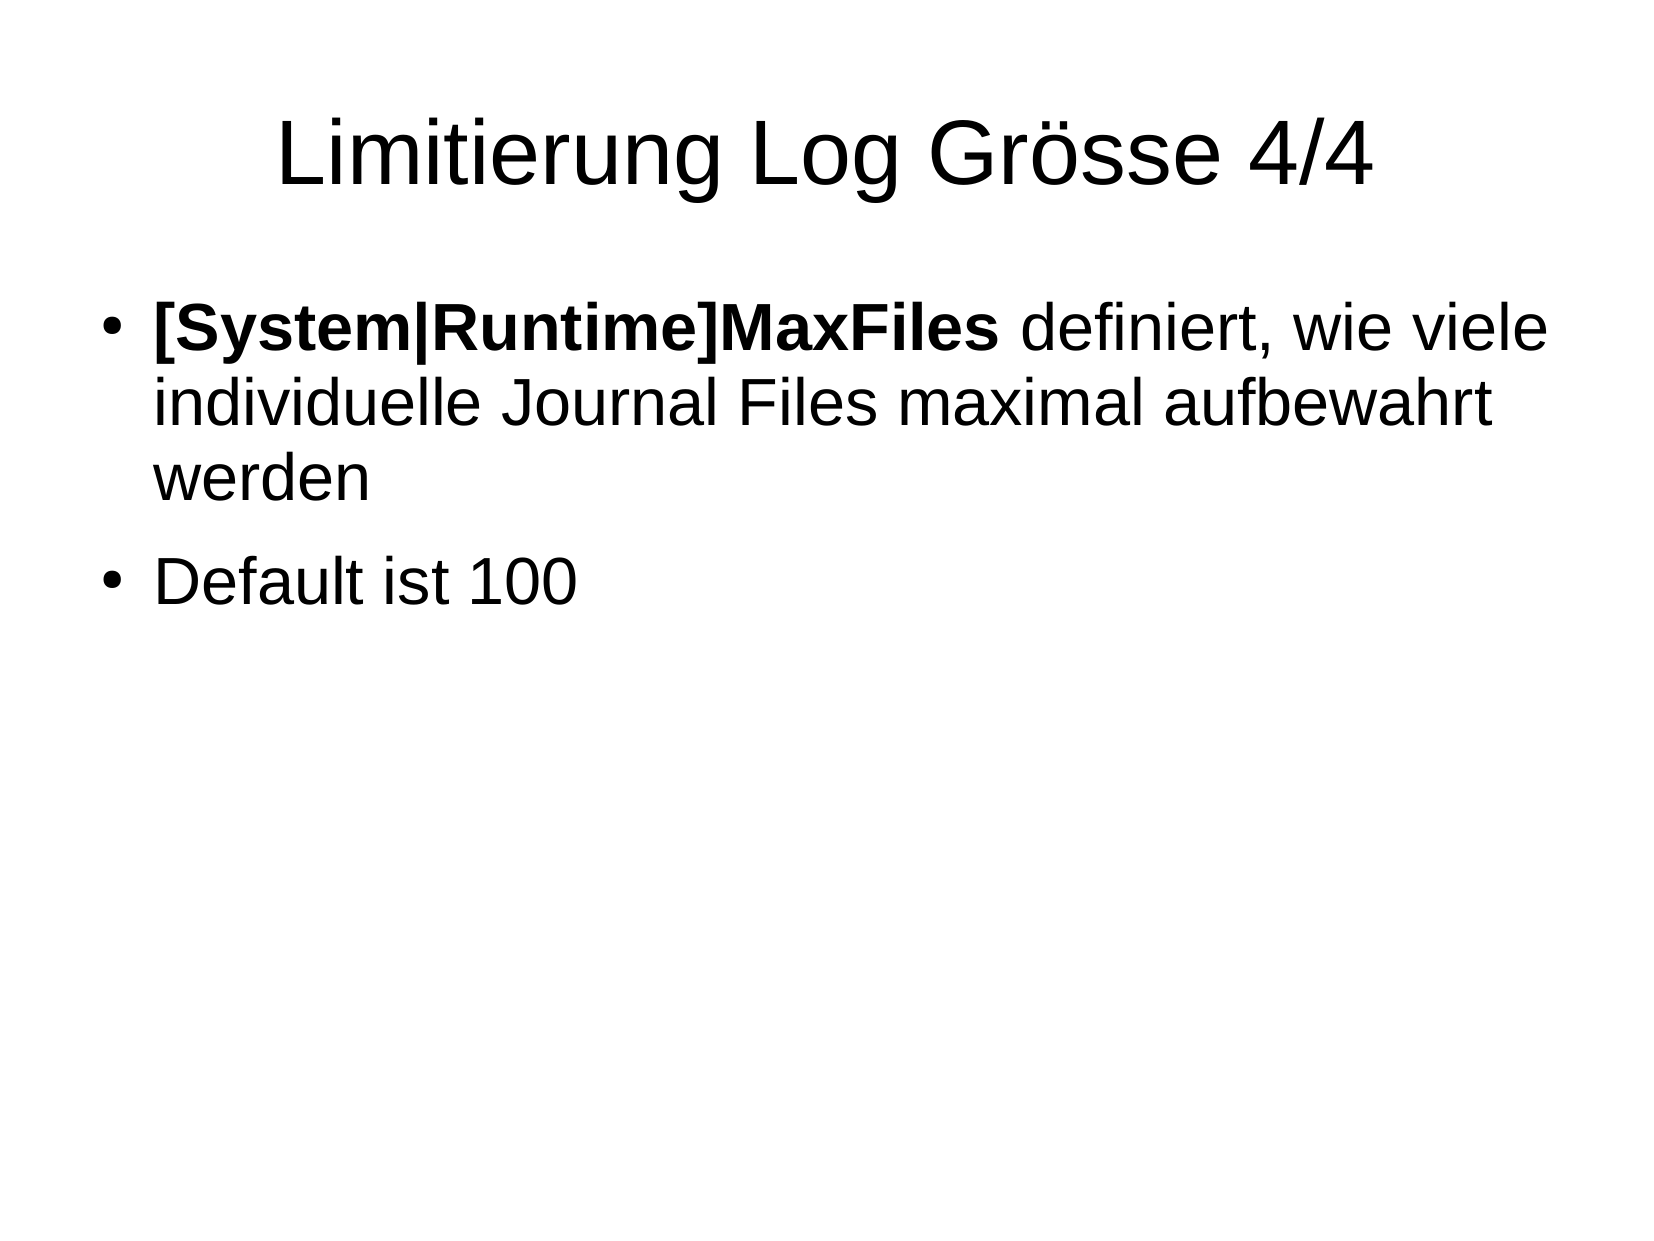

# Limitierung Log Grösse 4/4
[System|Runtime]MaxFiles definiert, wie viele individuelle Journal Files maximal aufbewahrt werden
Default ist 100